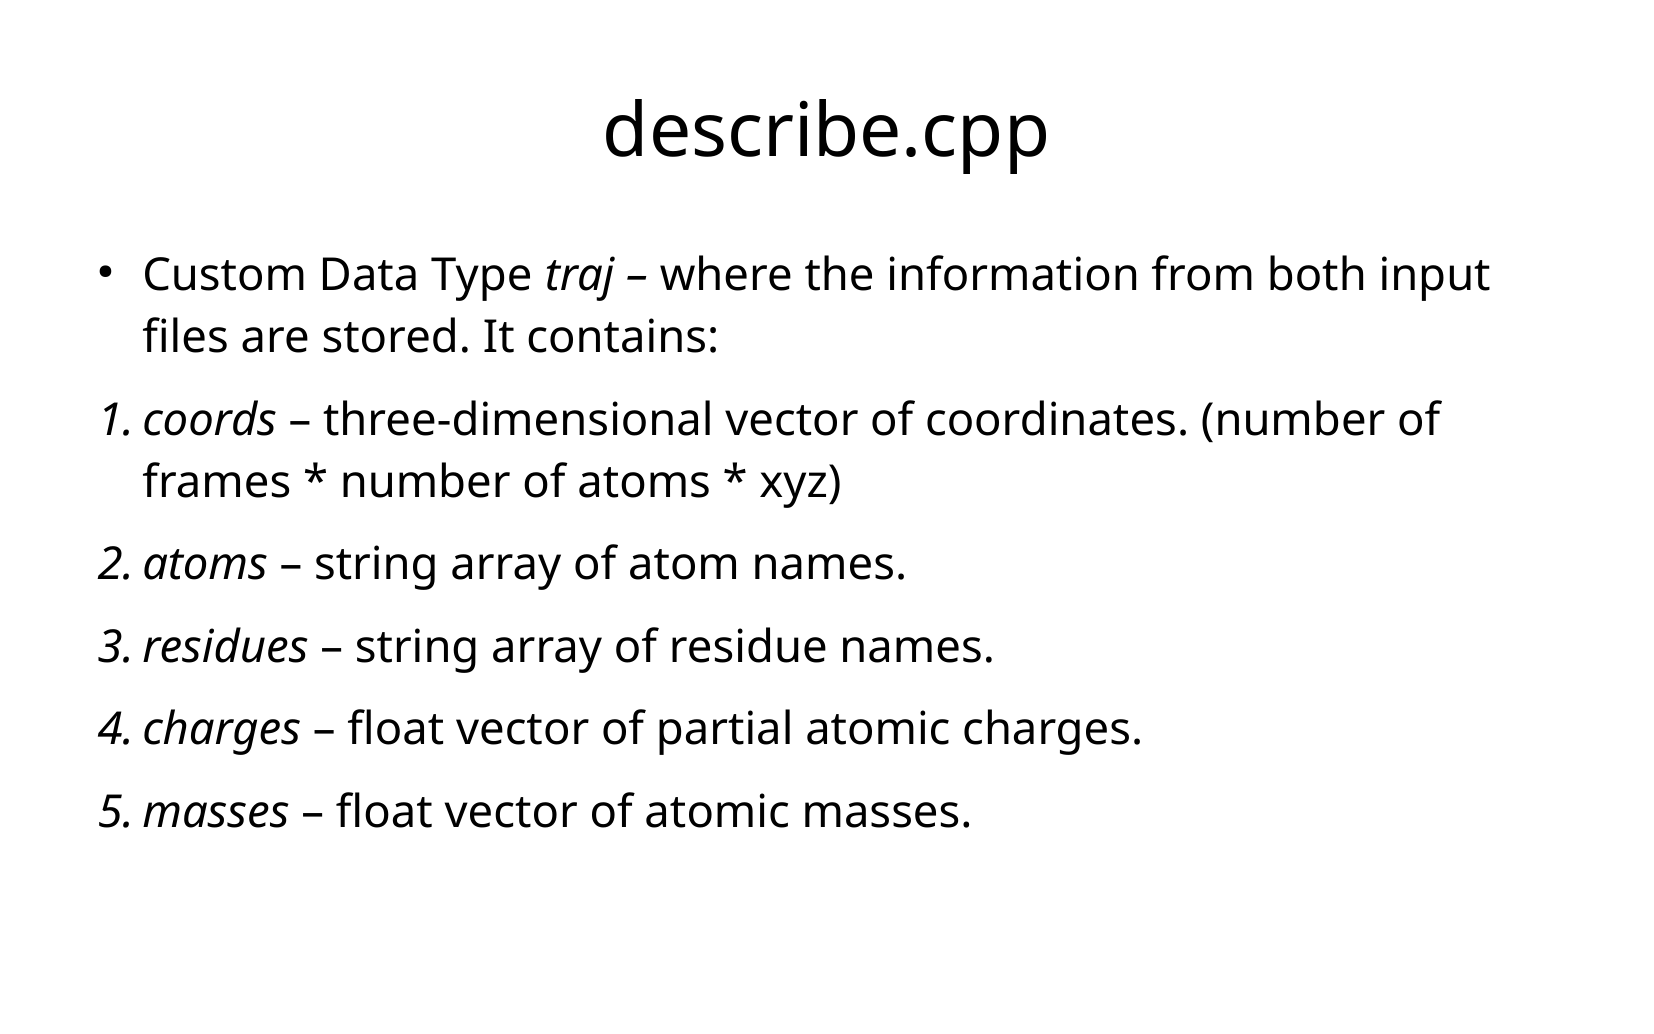

# describe.cpp
Custom Data Type traj – where the information from both input files are stored. It contains:
coords – three-dimensional vector of coordinates. (number of frames * number of atoms * xyz)
atoms – string array of atom names.
residues – string array of residue names.
charges – float vector of partial atomic charges.
masses – float vector of atomic masses.